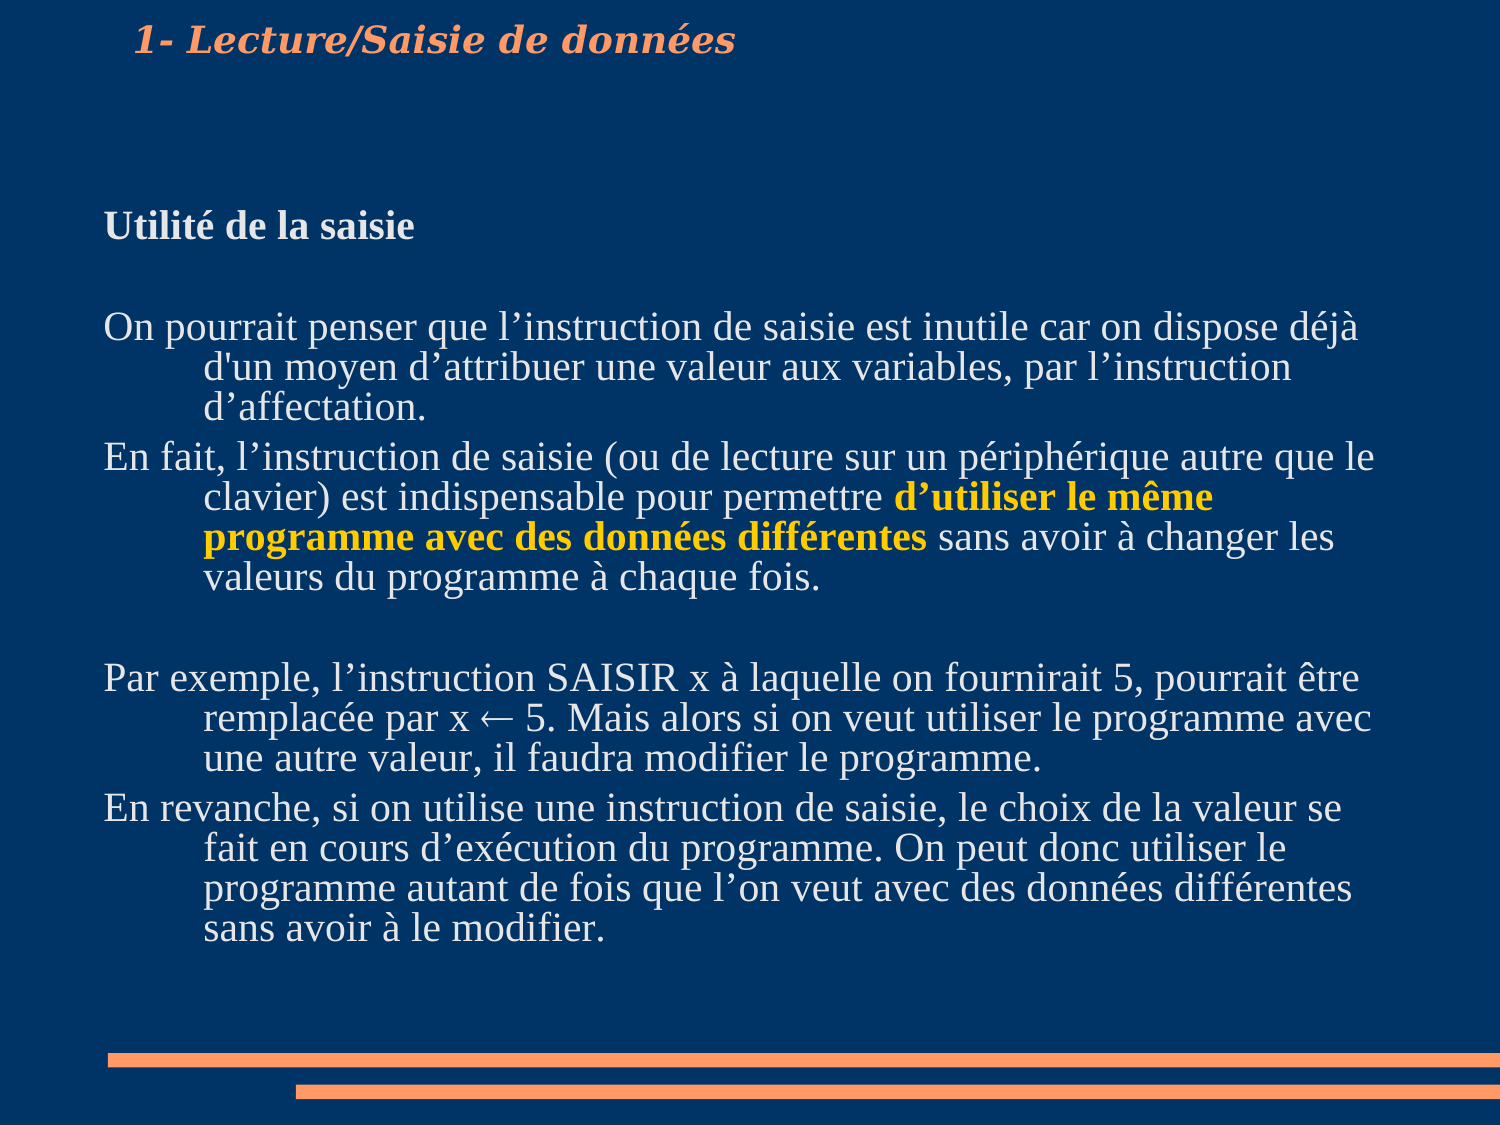

# 1- Lecture/Saisie de données
Utilité de la saisie
On pourrait penser que l’instruction de saisie est inutile car on dispose déjà d'un moyen d’attribuer une valeur aux variables, par l’instruction d’affectation.
En fait, l’instruction de saisie (ou de lecture sur un périphérique autre que le clavier) est indispensable pour permettre d’utiliser le même programme avec des données différentes sans avoir à changer les valeurs du programme à chaque fois.
Par exemple, l’instruction SAISIR x à laquelle on fournirait 5, pourrait être remplacée par x ¬ 5. Mais alors si on veut utiliser le programme avec une autre valeur, il faudra modifier le programme.
En revanche, si on utilise une instruction de saisie, le choix de la valeur se fait en cours d’exécution du programme. On peut donc utiliser le programme autant de fois que l’on veut avec des données différentes sans avoir à le modifier.